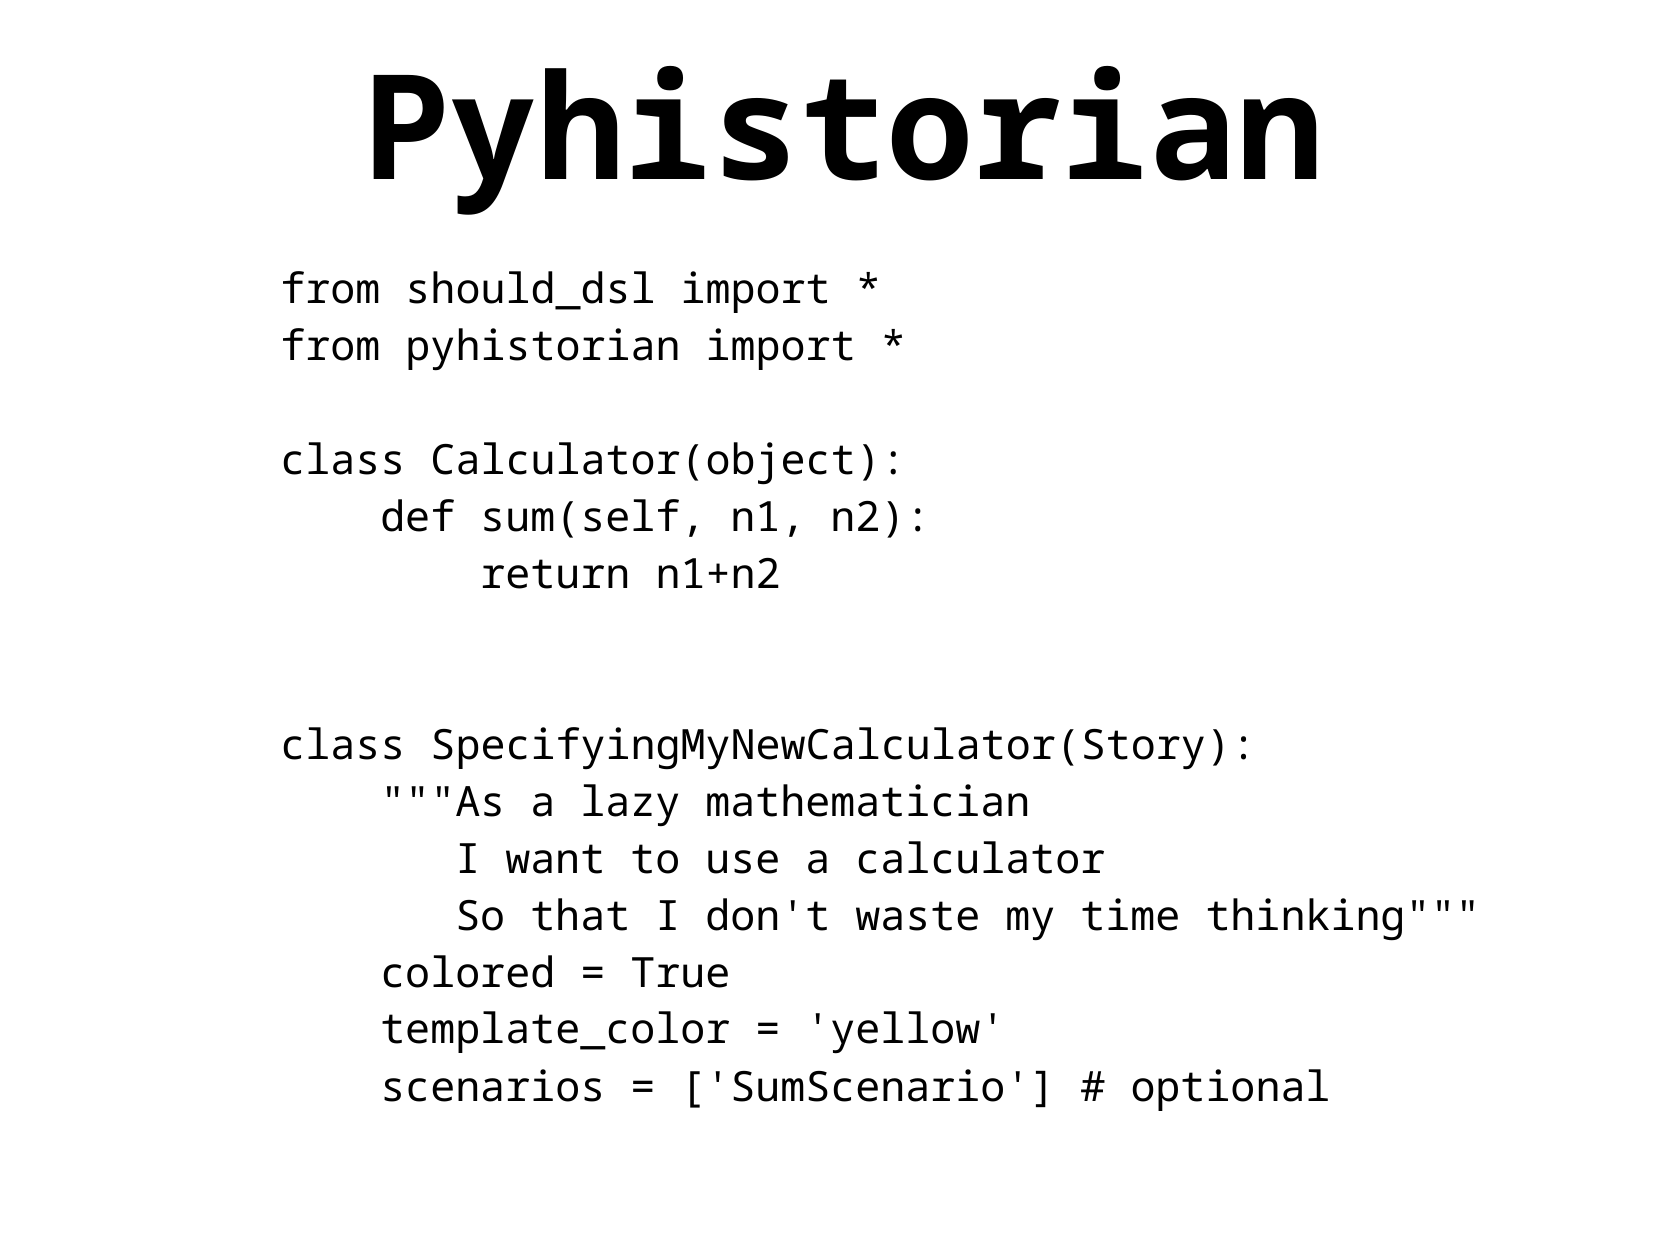

Pyhistorian
from should_dsl import *
from pyhistorian import *
class Calculator(object):
 def sum(self, n1, n2):
 return n1+n2
class SpecifyingMyNewCalculator(Story):
 """As a lazy mathematician
 I want to use a calculator
 So that I don't waste my time thinking"""
 colored = True
 template_color = 'yellow'
 scenarios = ['SumScenario'] # optional